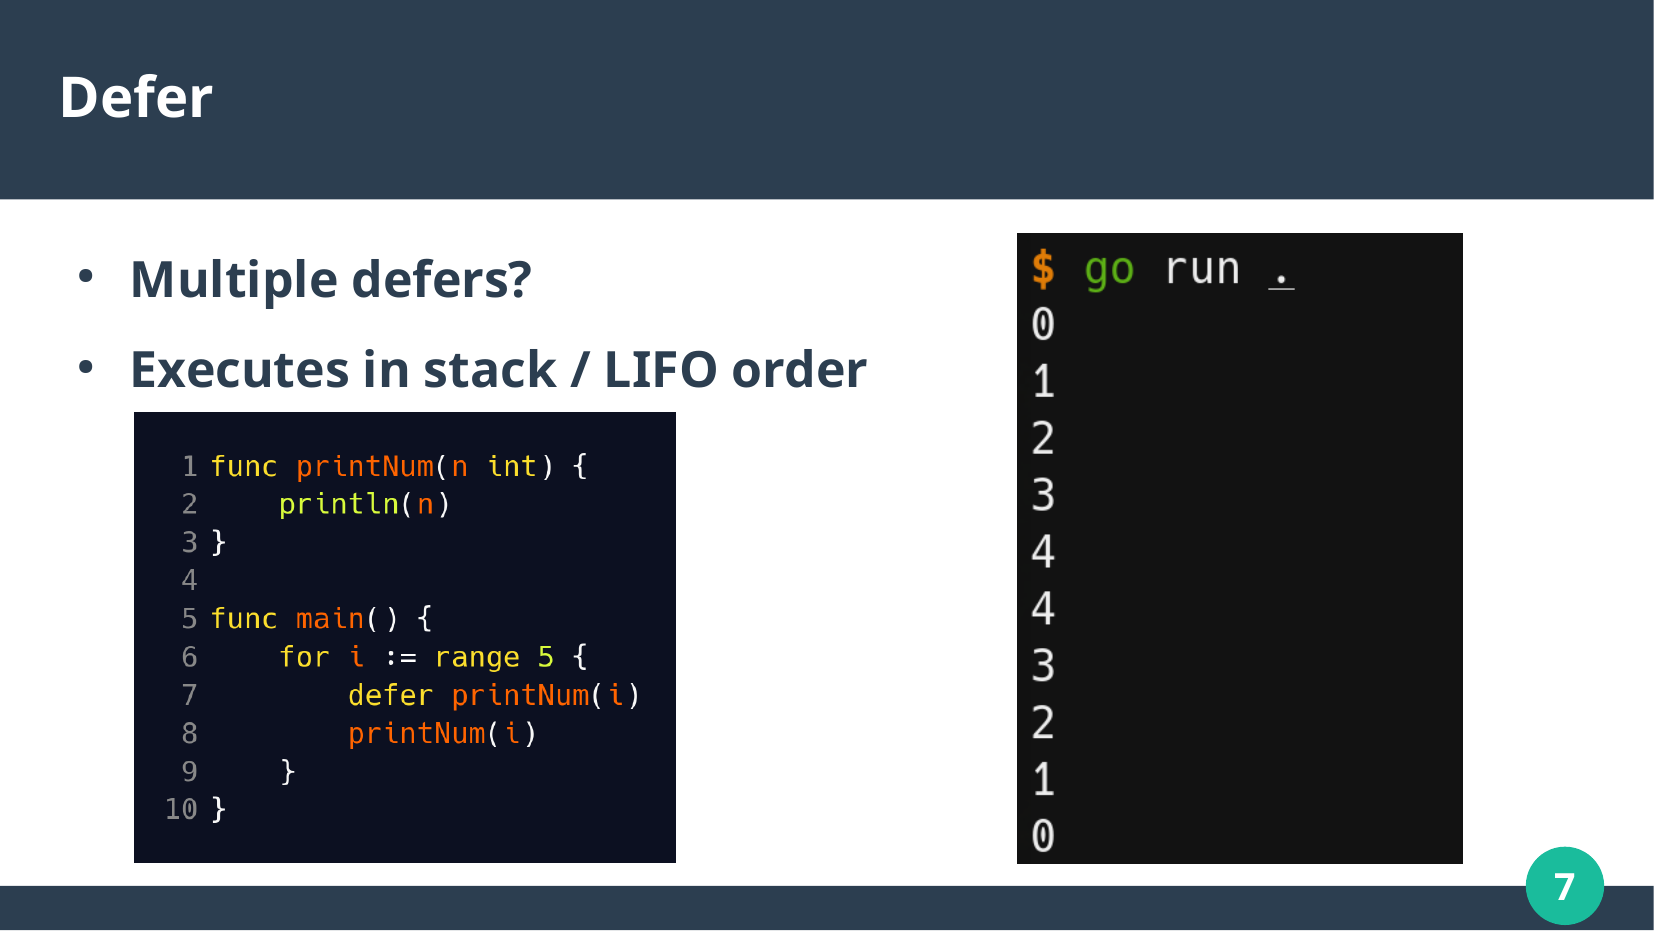

# Defer
Multiple defers?
Executes in stack / LIFO order